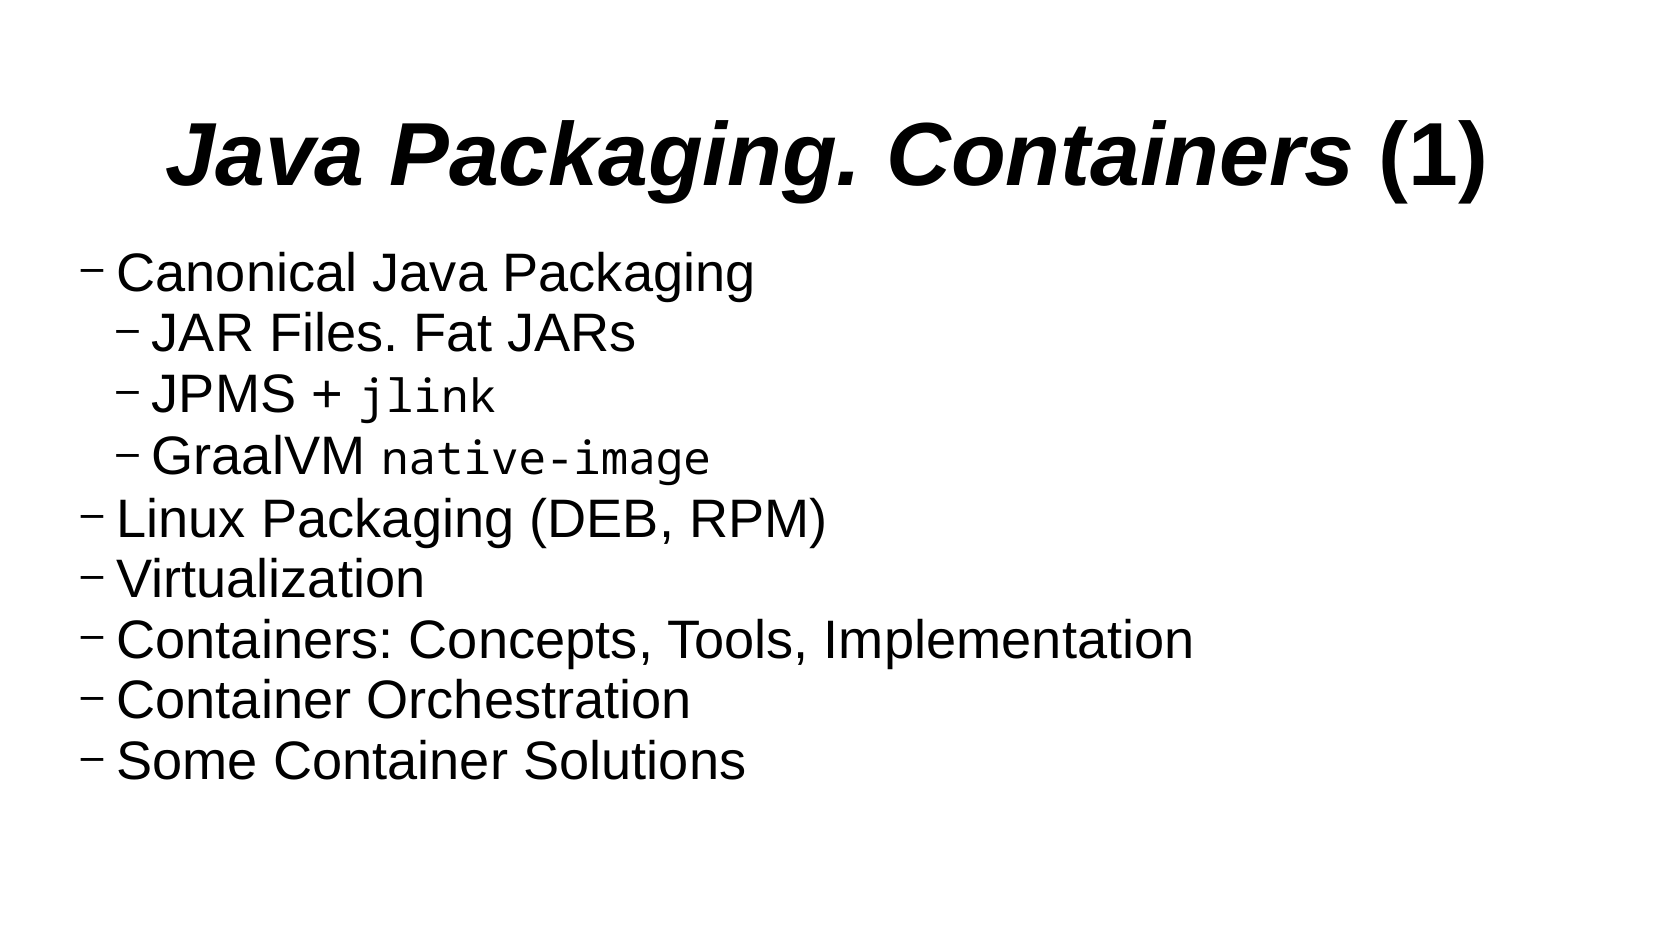

# Java Packaging. Containers (1)
Canonical Java Packaging
JAR Files. Fat JARs
JPMS + jlink
GraalVM native-image
Linux Packaging (DEB, RPM)
Virtualization
Containers: Concepts, Tools, Implementation
Container Orchestration
Some Container Solutions